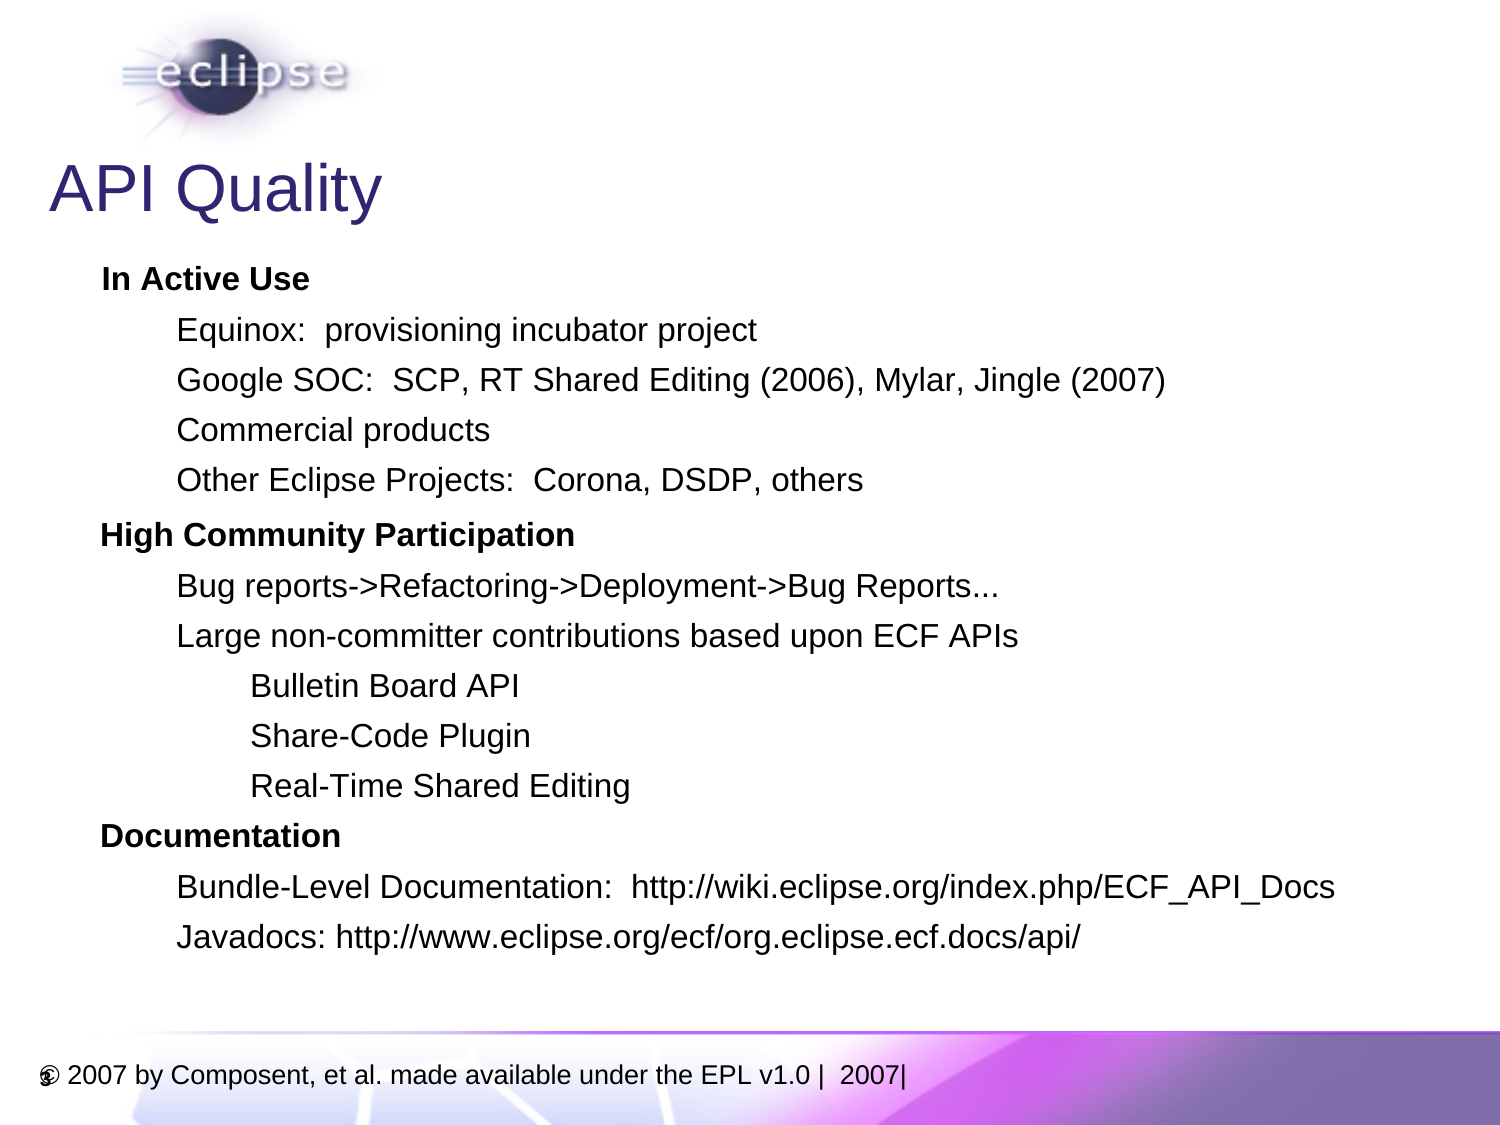

# API Quality
In Active Use
Equinox: provisioning incubator project
Google SOC: SCP, RT Shared Editing (2006), Mylar, Jingle (2007)
Commercial products
Other Eclipse Projects: Corona, DSDP, others
High Community Participation
Bug reports->Refactoring->Deployment->Bug Reports...
Large non-committer contributions based upon ECF APIs
Bulletin Board API
Share-Code Plugin
Real-Time Shared Editing
Documentation
Bundle-Level Documentation: http://wiki.eclipse.org/index.php/ECF_API_Docs
Javadocs: http://www.eclipse.org/ecf/org.eclipse.ecf.docs/api/
3